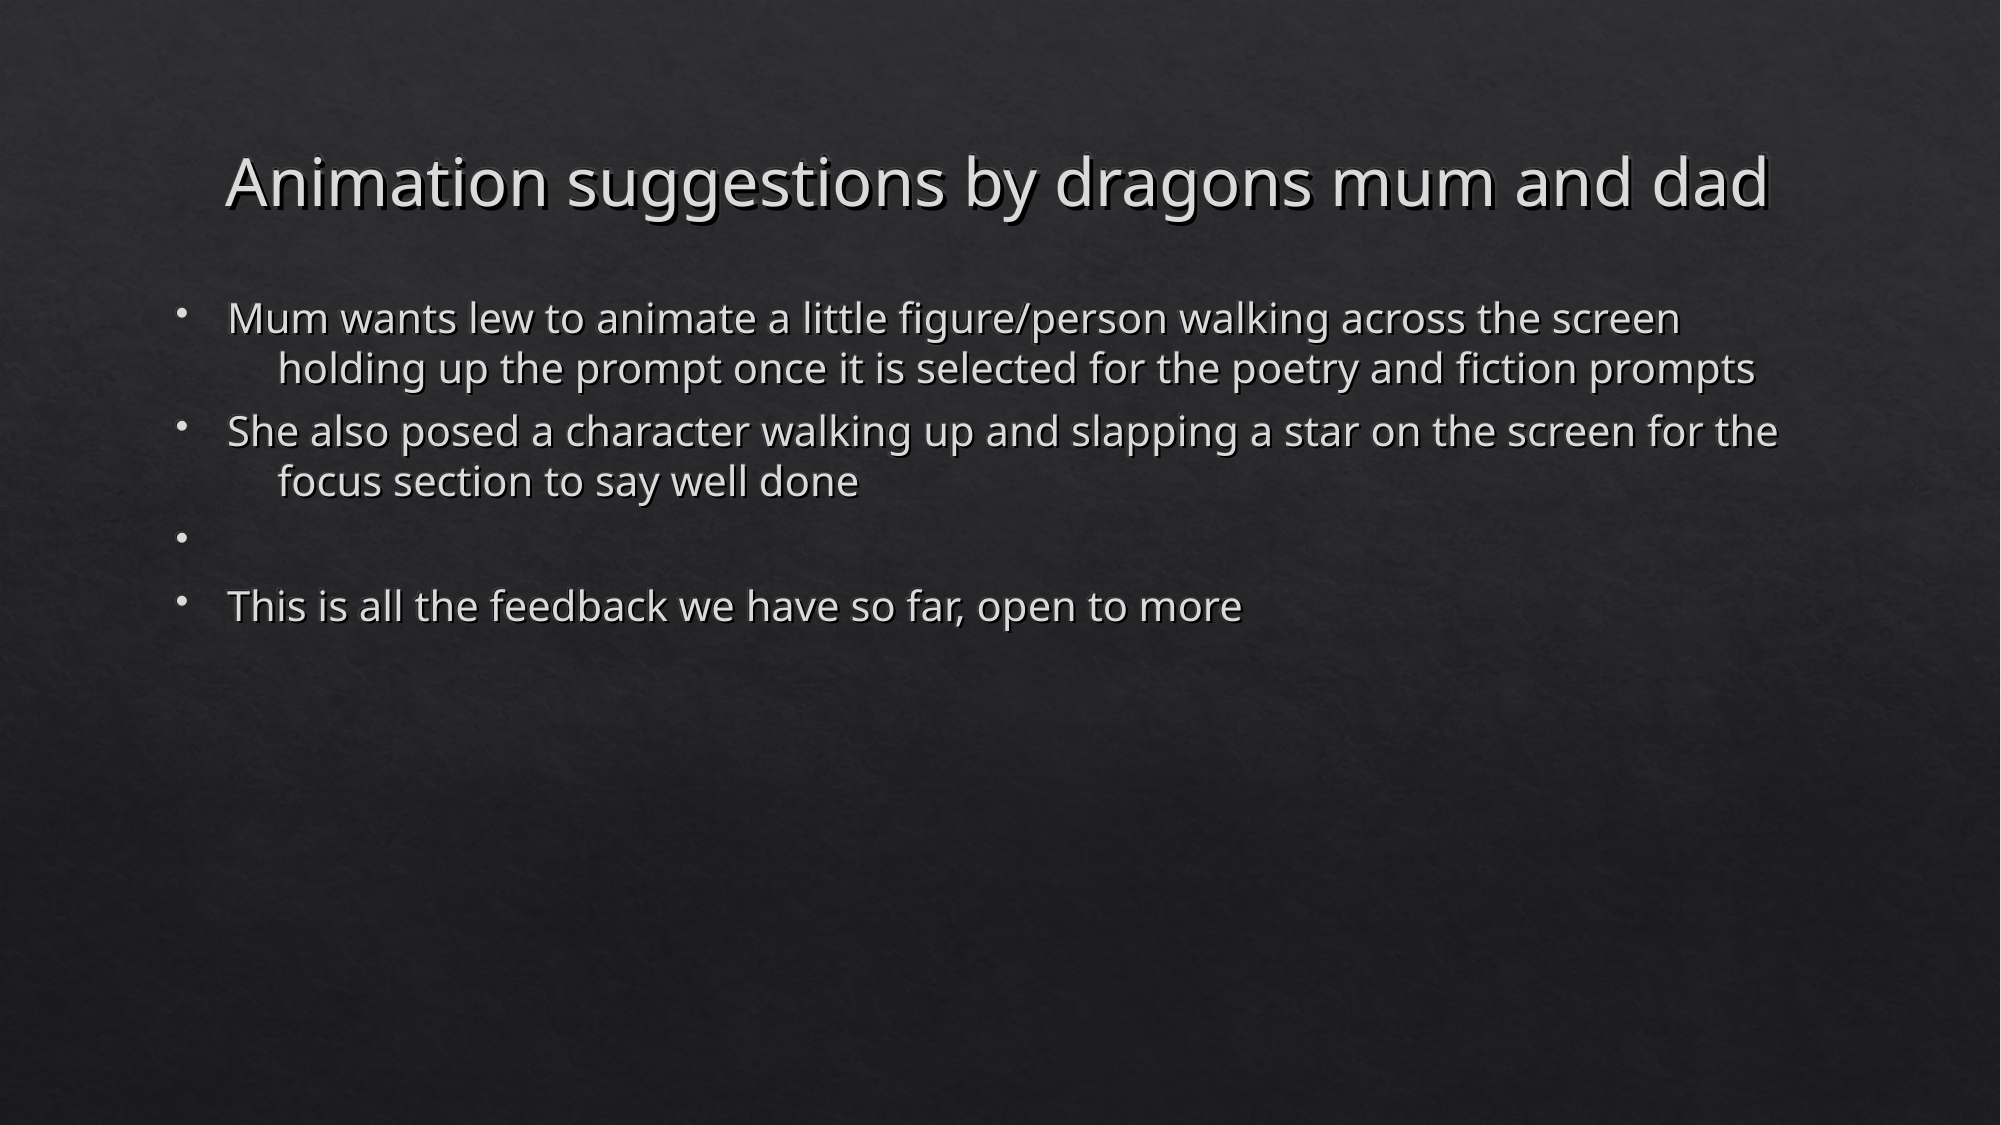

# Animation suggestions by dragons mum and dad
Mum wants lew to animate a little figure/person walking across the screen holding up the prompt once it is selected for the poetry and fiction prompts
She also posed a character walking up and slapping a star on the screen for the focus section to say well done
This is all the feedback we have so far, open to more